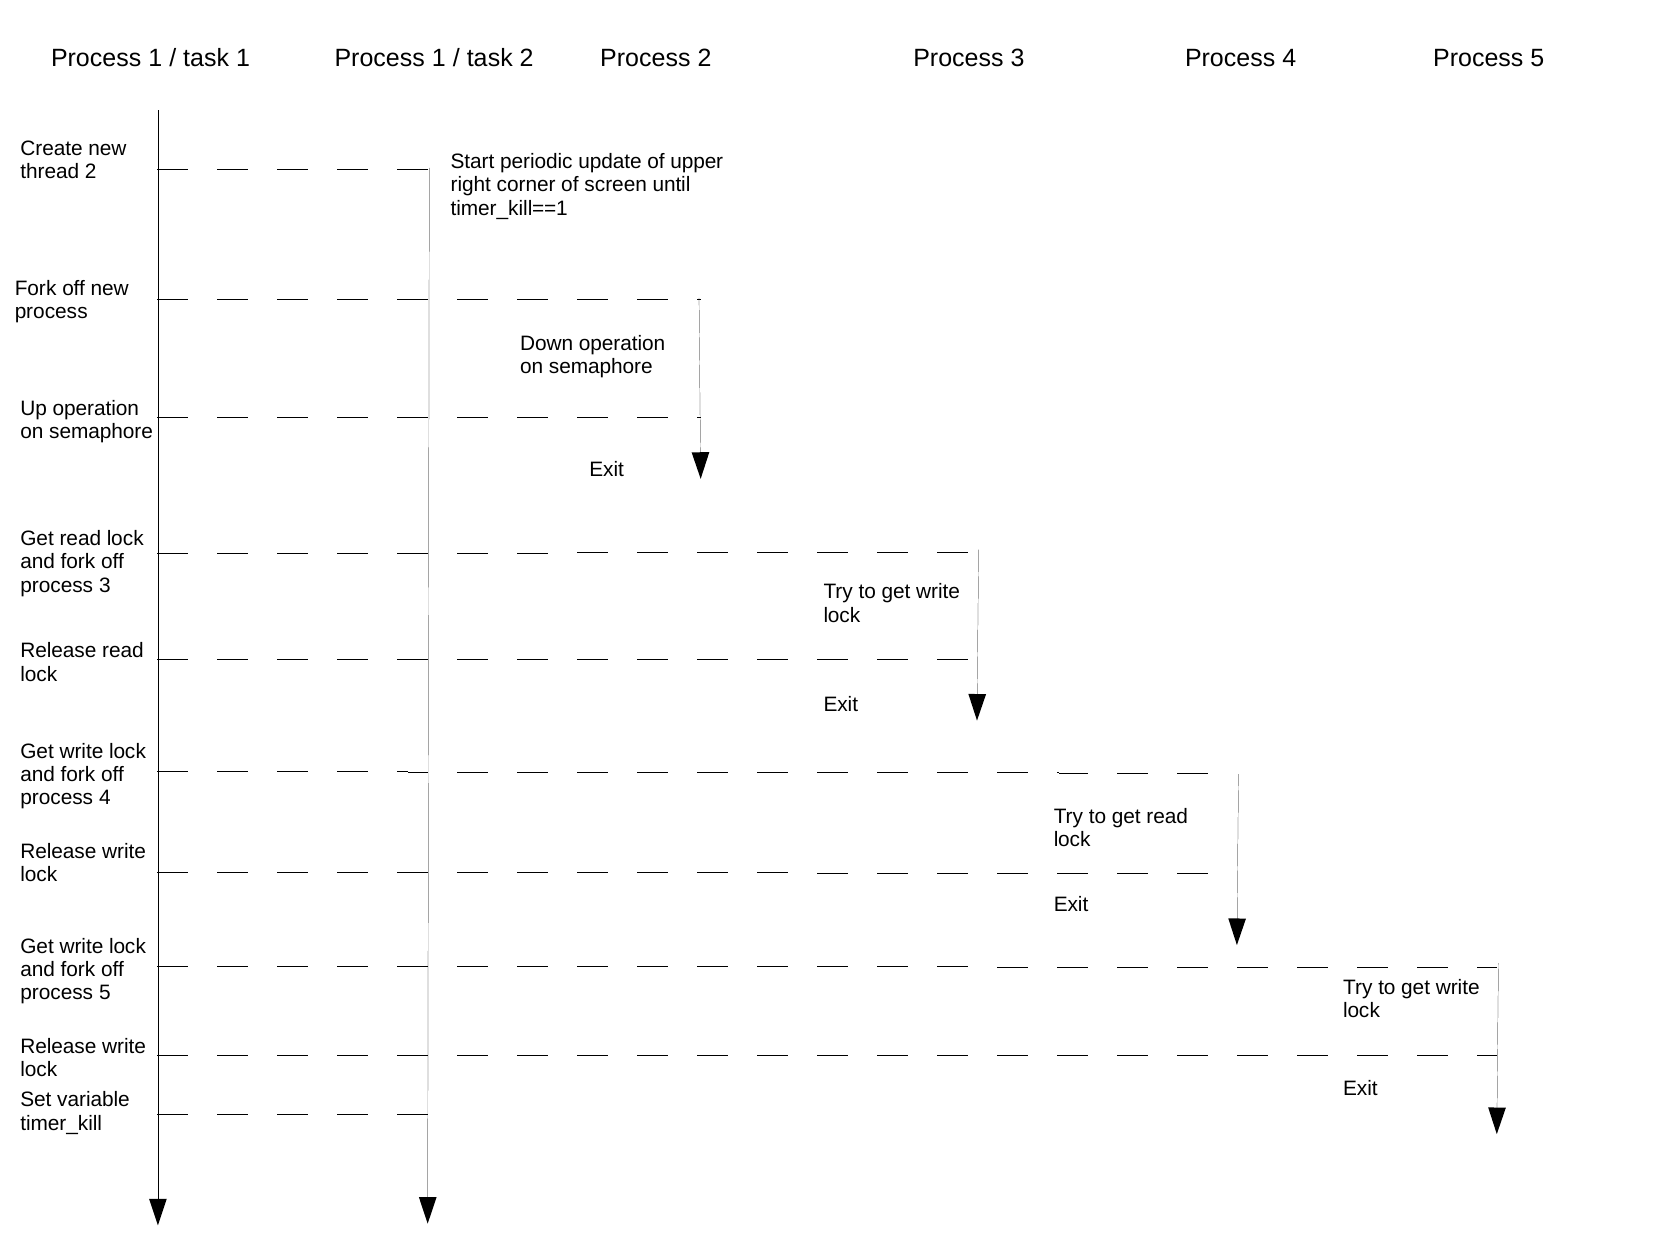

Process 1 / task 1
Process 1 / task 2
Process 2
Process 3
Process 4
Process 5
Create new thread 2
Start periodic update of upper right corner of screen until timer_kill==1
Fork off new
process
Down operation
on semaphore
Up operation
on semaphore
Exit
Get read lock
and fork off
process 3
Try to get write lock
Release read lock
Exit
Get write lock
and fork off
process 4
Try to get read lock
Release write lock
Exit
Get write lock
and fork off
process 5
Try to get write lock
Release write lock
Exit
Set variable
timer_kill